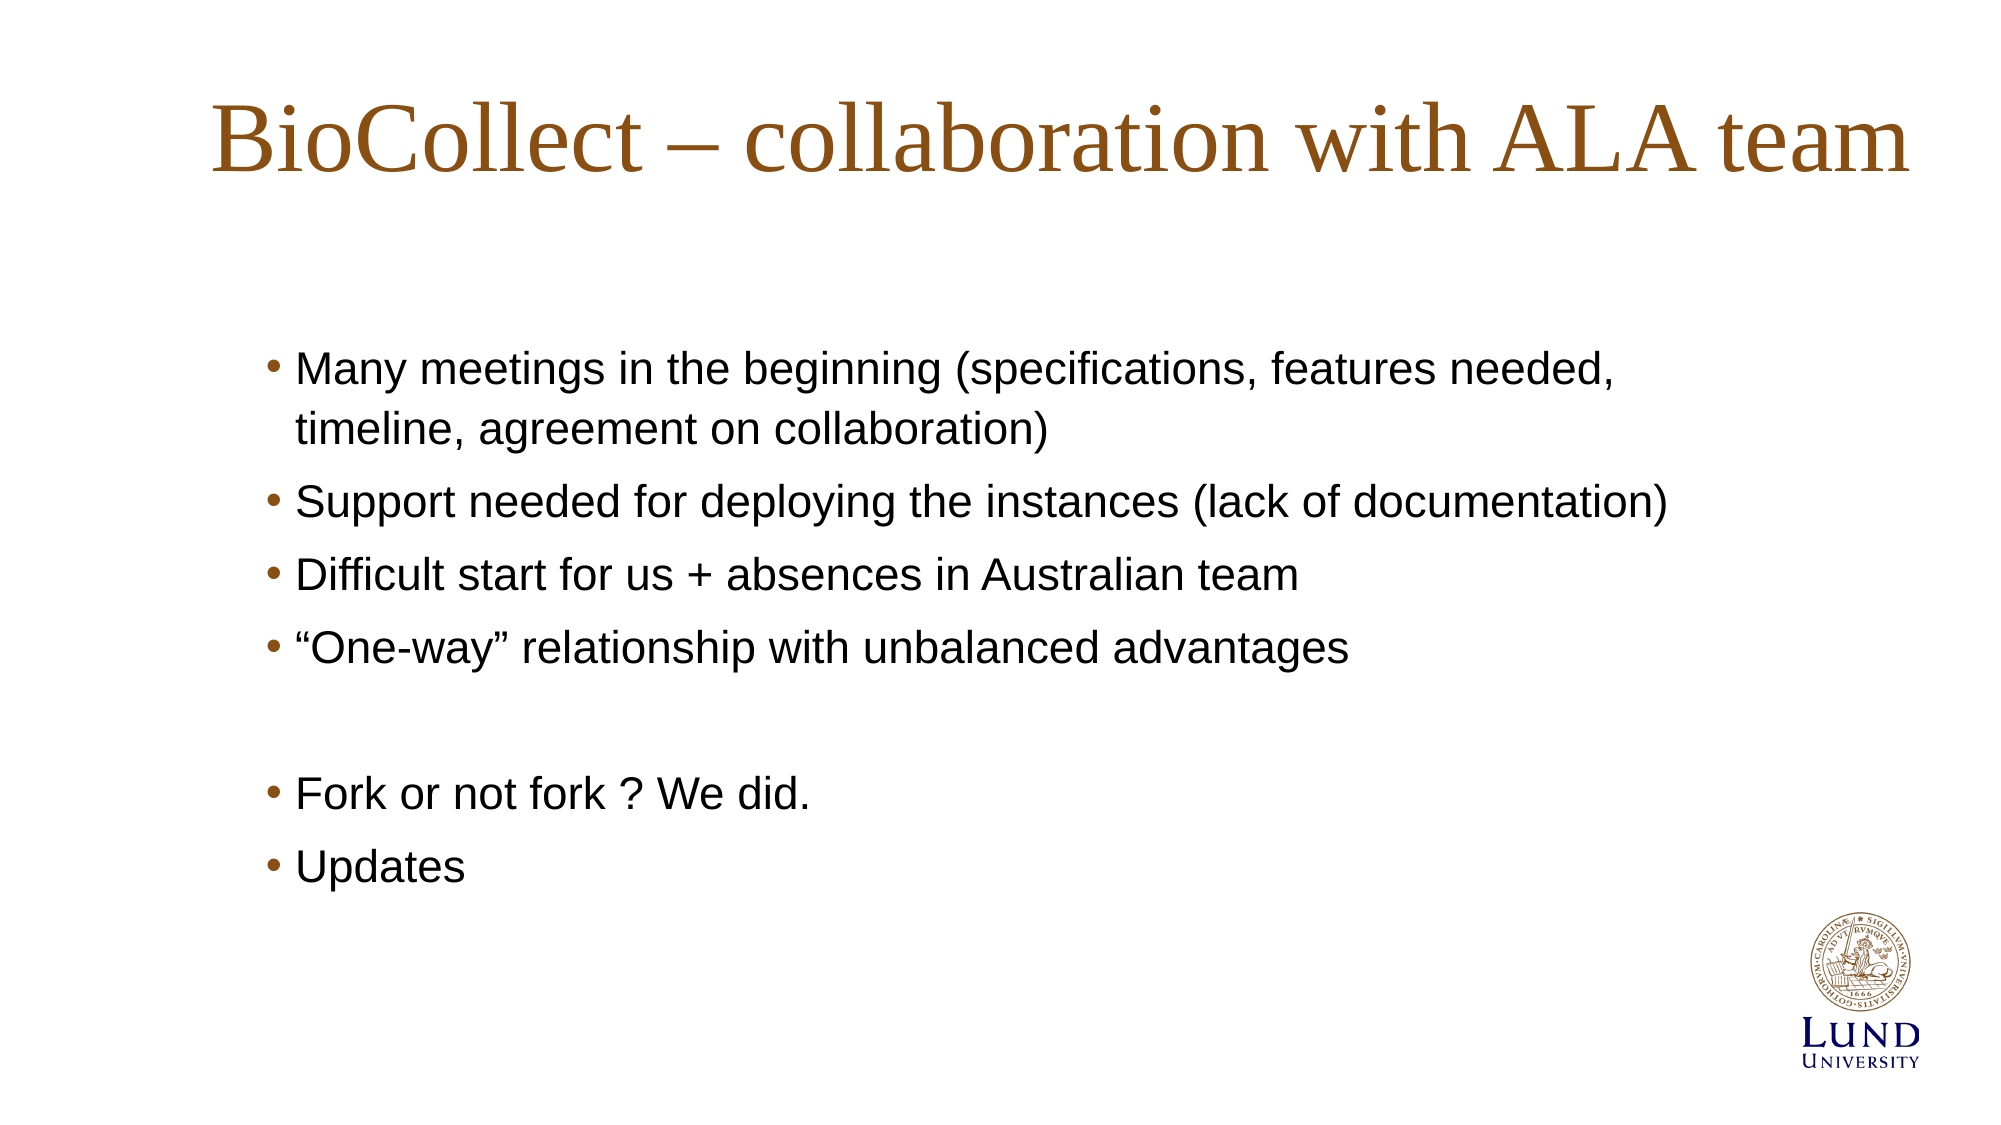

# BioCollect – collaboration with ALA team
Many meetings in the beginning (specifications, features needed, timeline, agreement on collaboration)
Support needed for deploying the instances (lack of documentation)
Difficult start for us + absences in Australian team
“One-way” relationship with unbalanced advantages
Fork or not fork ? We did.
Updates